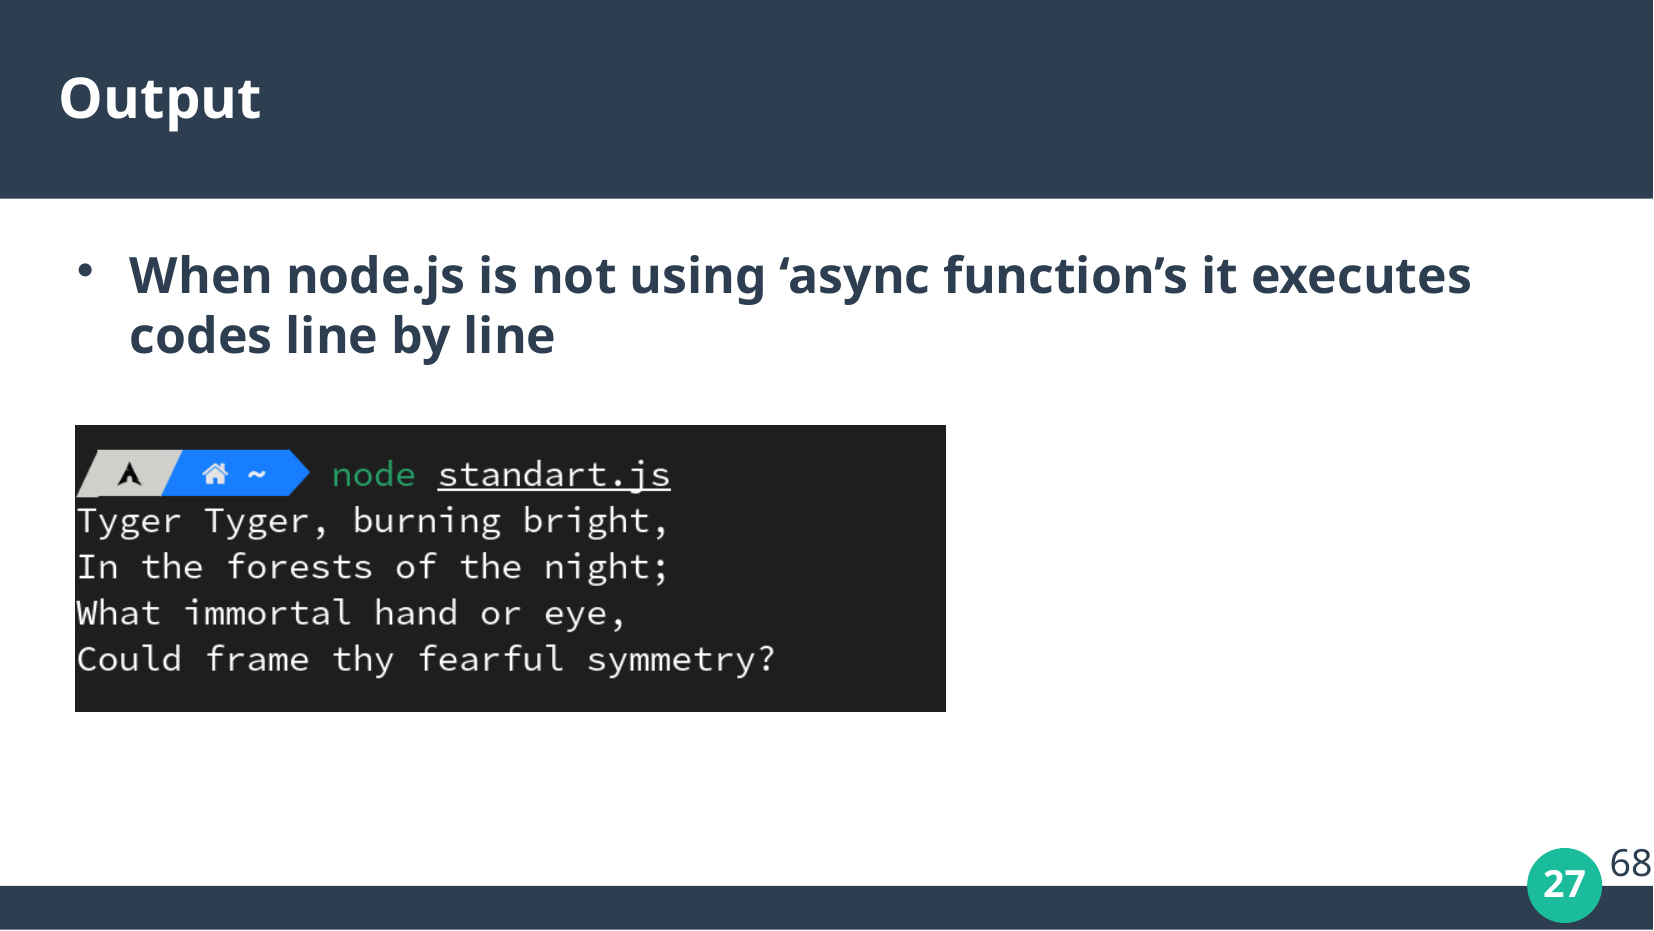

# Output
When node.js is not using ‘async function’s it executes codes line by line
68